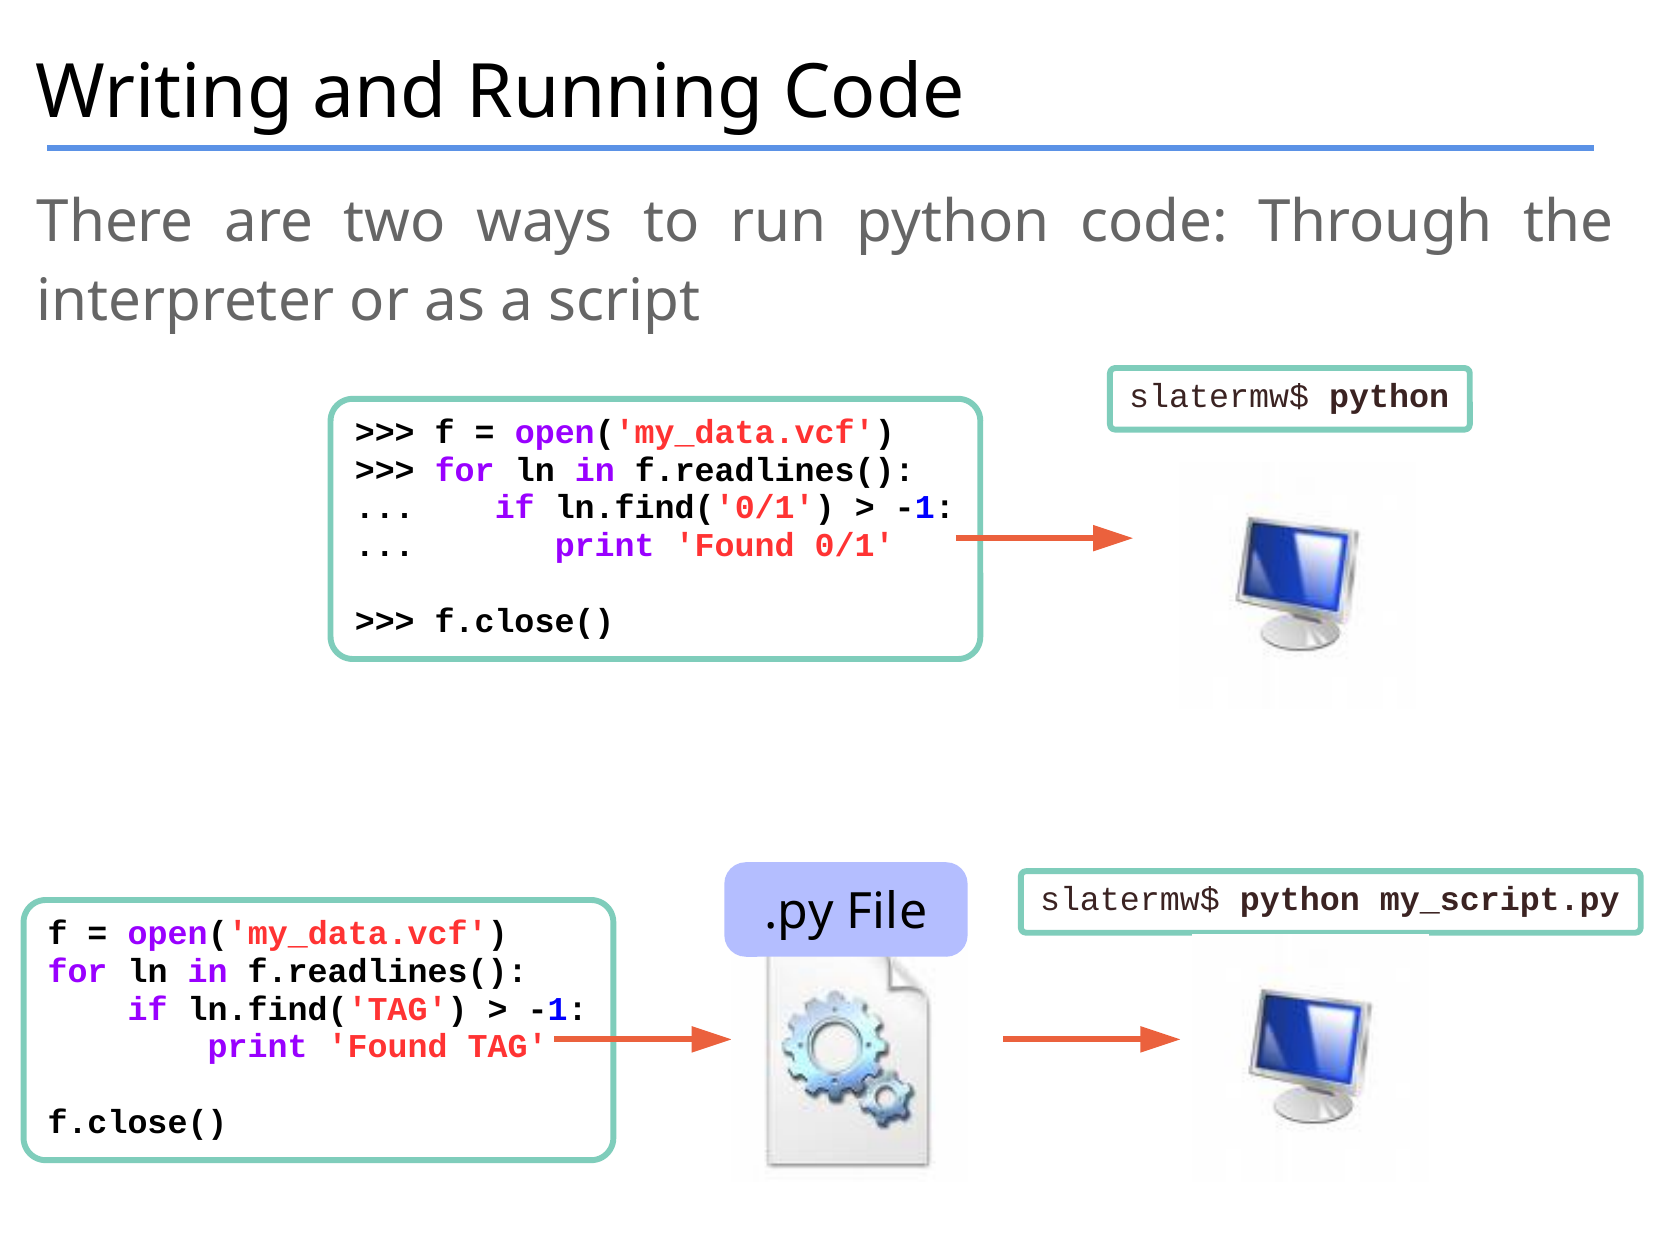

Writing and Running Code
# There are two ways to run python code: Through the interpreter or as a script
slatermw$ python
>>> f = open('my_data.vcf')
>>> for ln in f.readlines():
... if ln.find('0/1') > -1:
... print 'Found 0/1'
>>> f.close()
.py File
slatermw$ python my_script.py
f = open('my_data.vcf')
for ln in f.readlines():
 if ln.find('TAG') > -1:
 print 'Found TAG'
f.close()